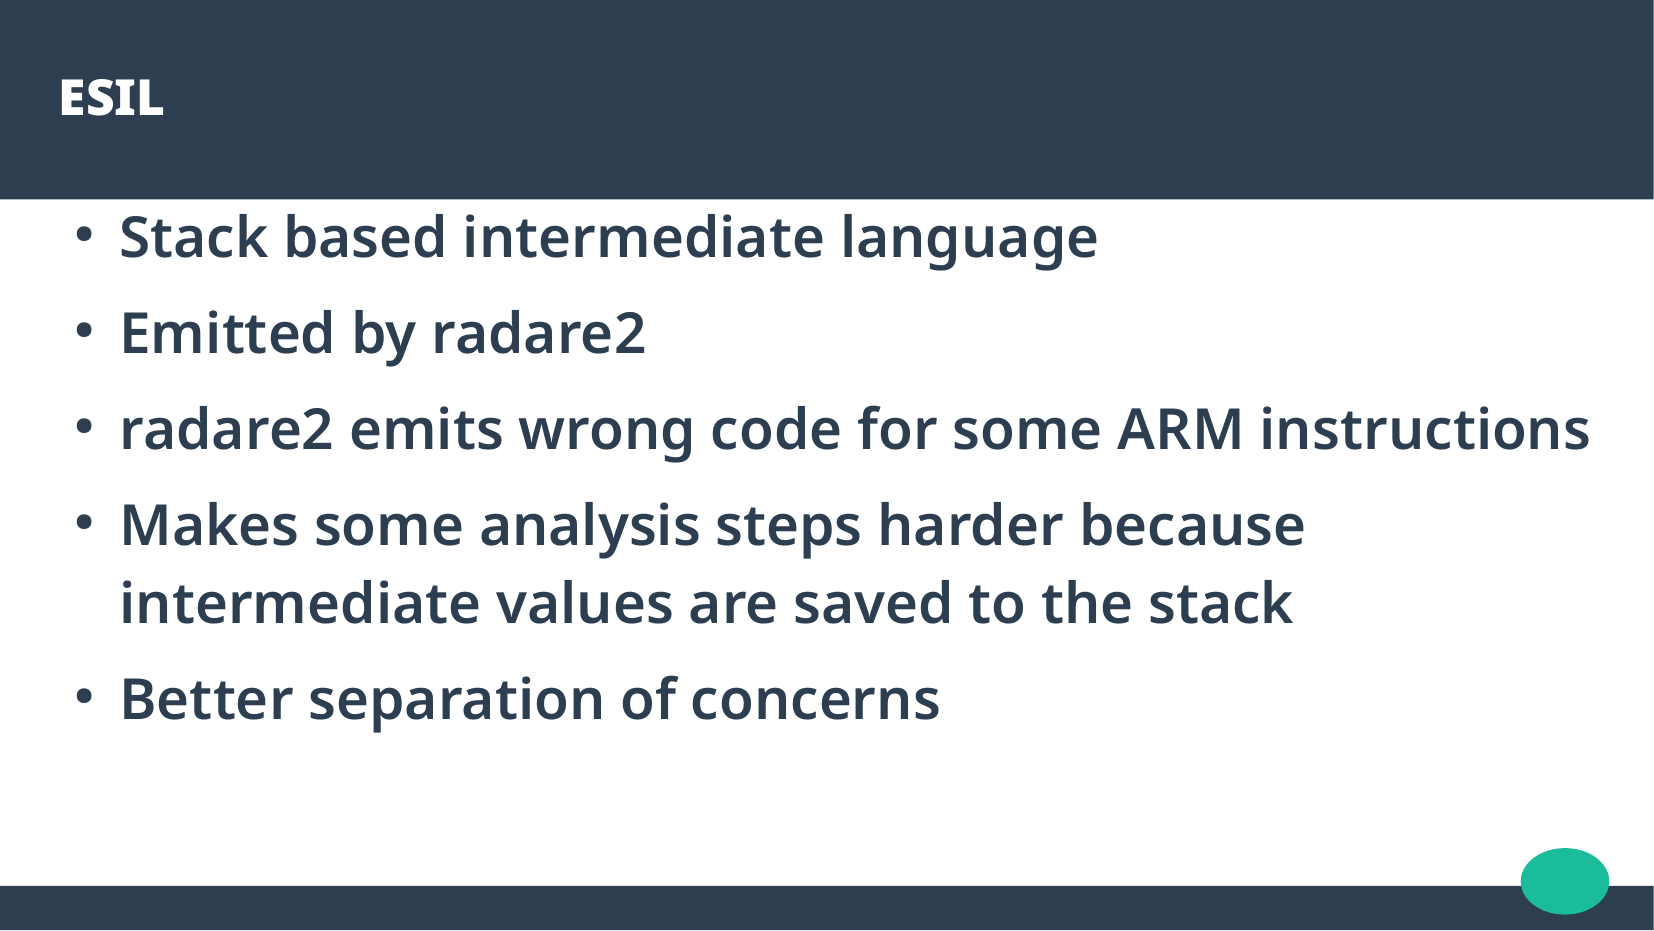

# ESIL
Stack based intermediate language
Emitted by radare2
radare2 emits wrong code for some ARM instructions
Makes some analysis steps harder because intermediate values are saved to the stack
Better separation of concerns